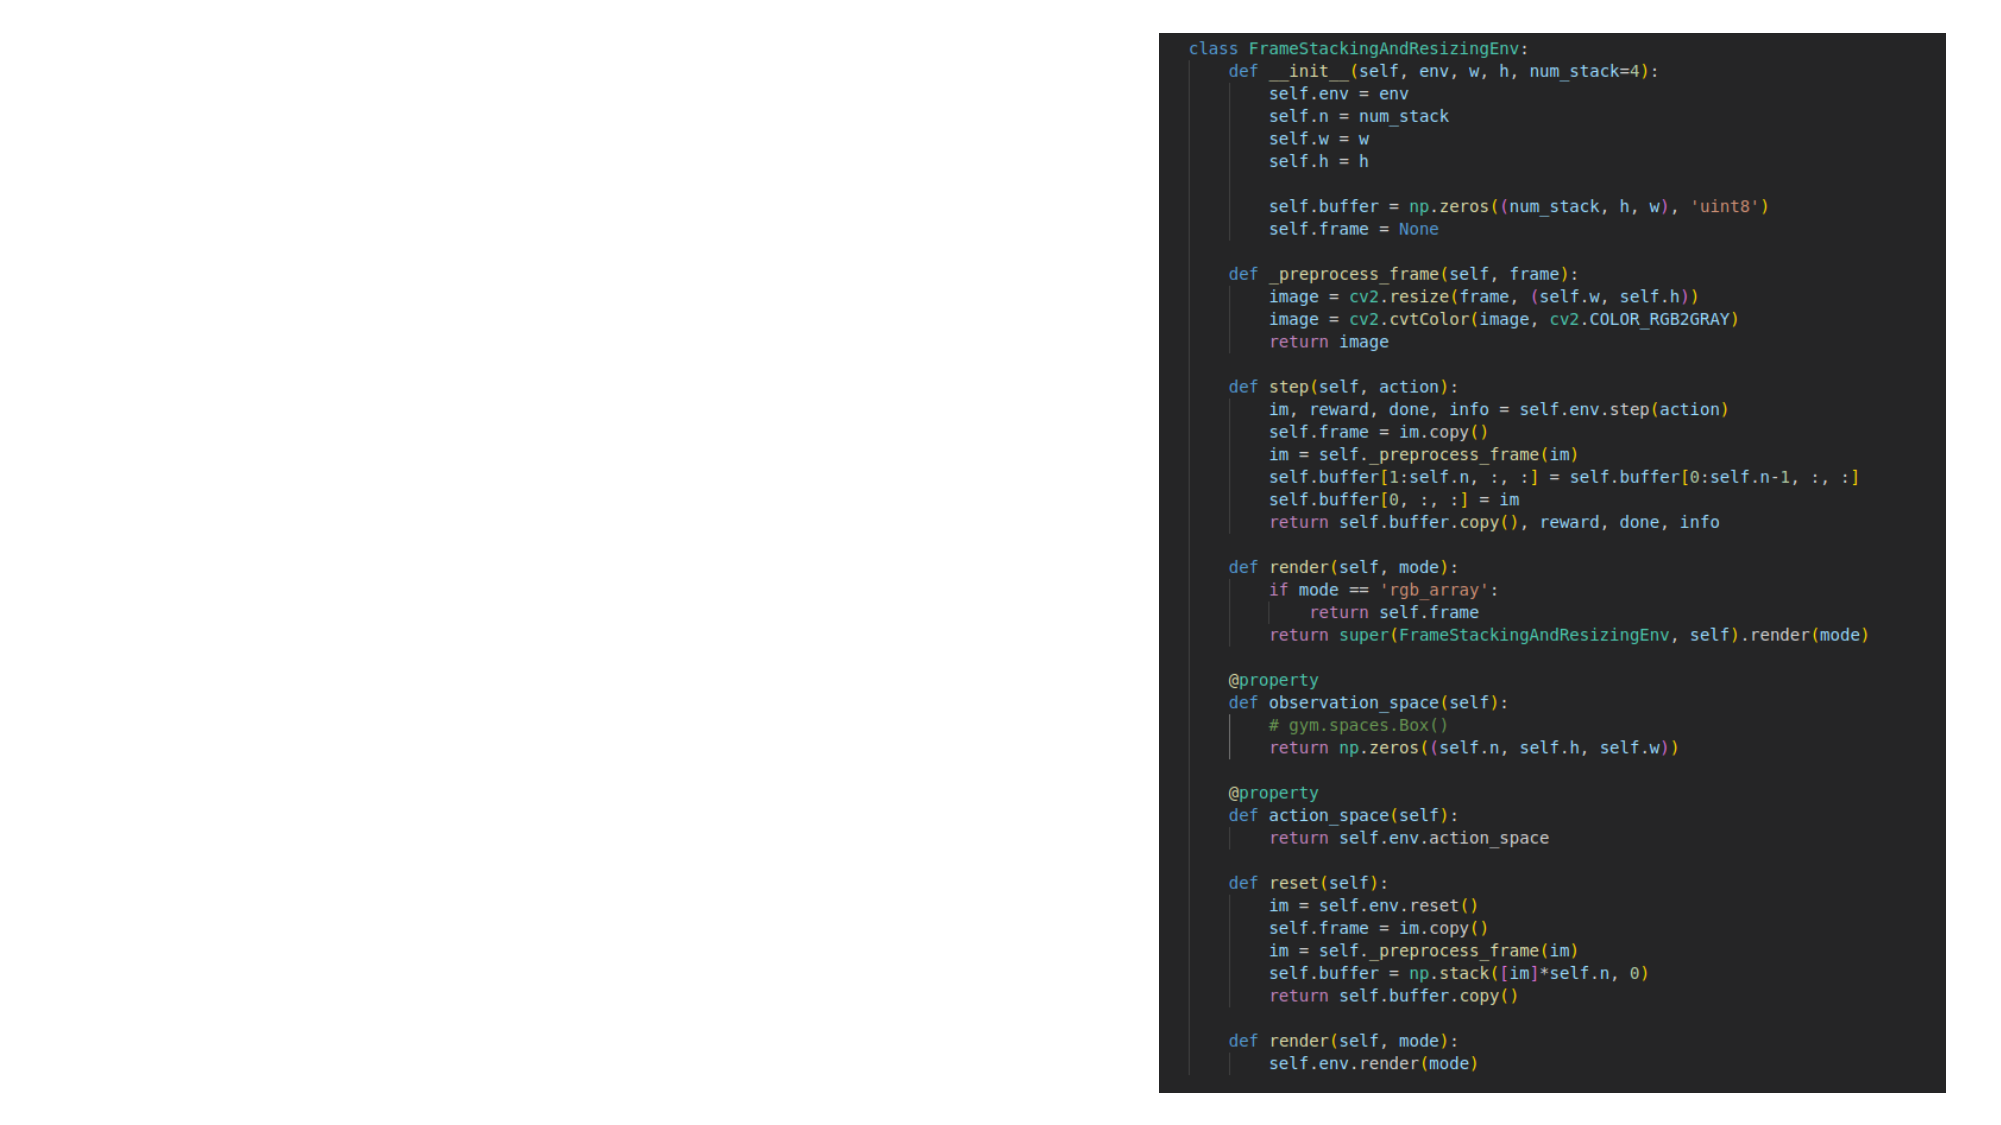

# The frame stacking class
This is where preprocessing of our environment frames is done